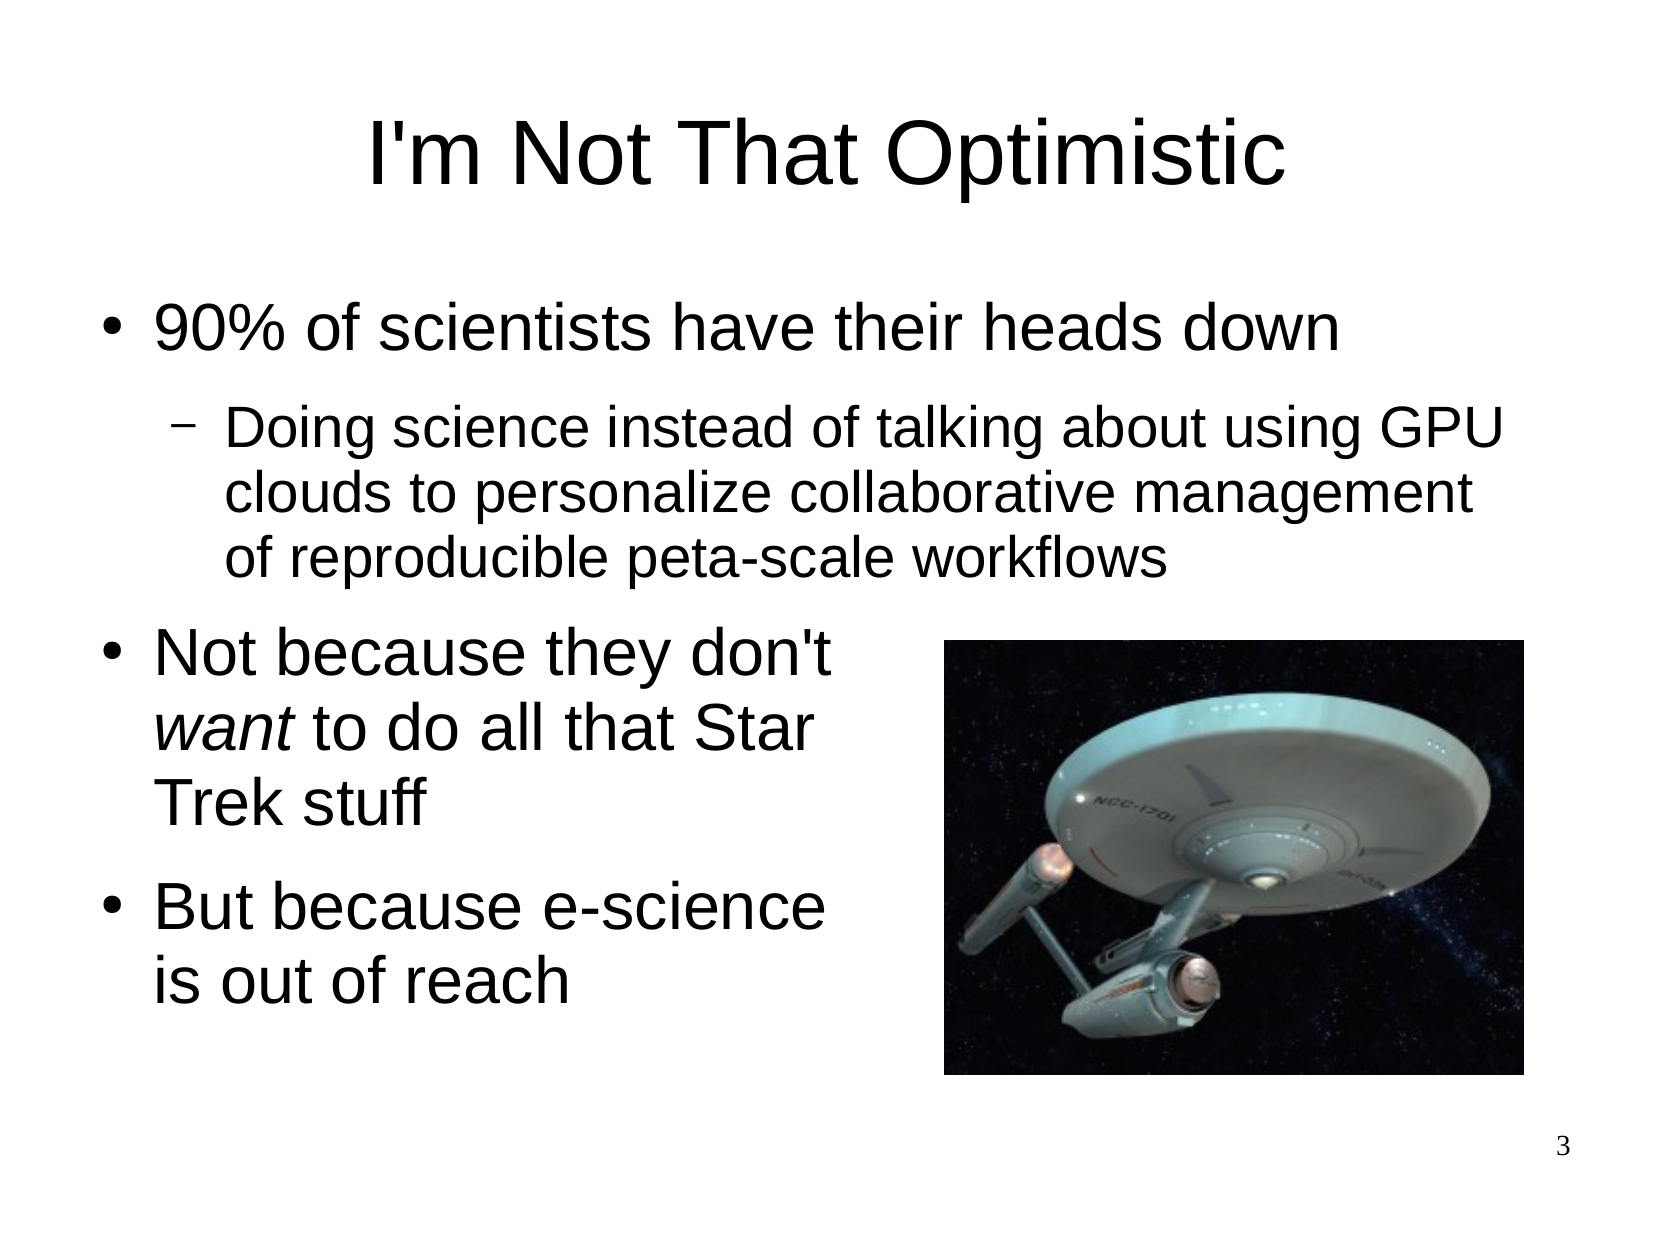

# I'm Not That Optimistic
90% of scientists have their heads down
Doing science instead of talking about using GPU clouds to personalize collaborative management of reproducible peta-scale workflows
Not because they don't want to do all that Star Trek stuff
But because e-science is out of reach
3